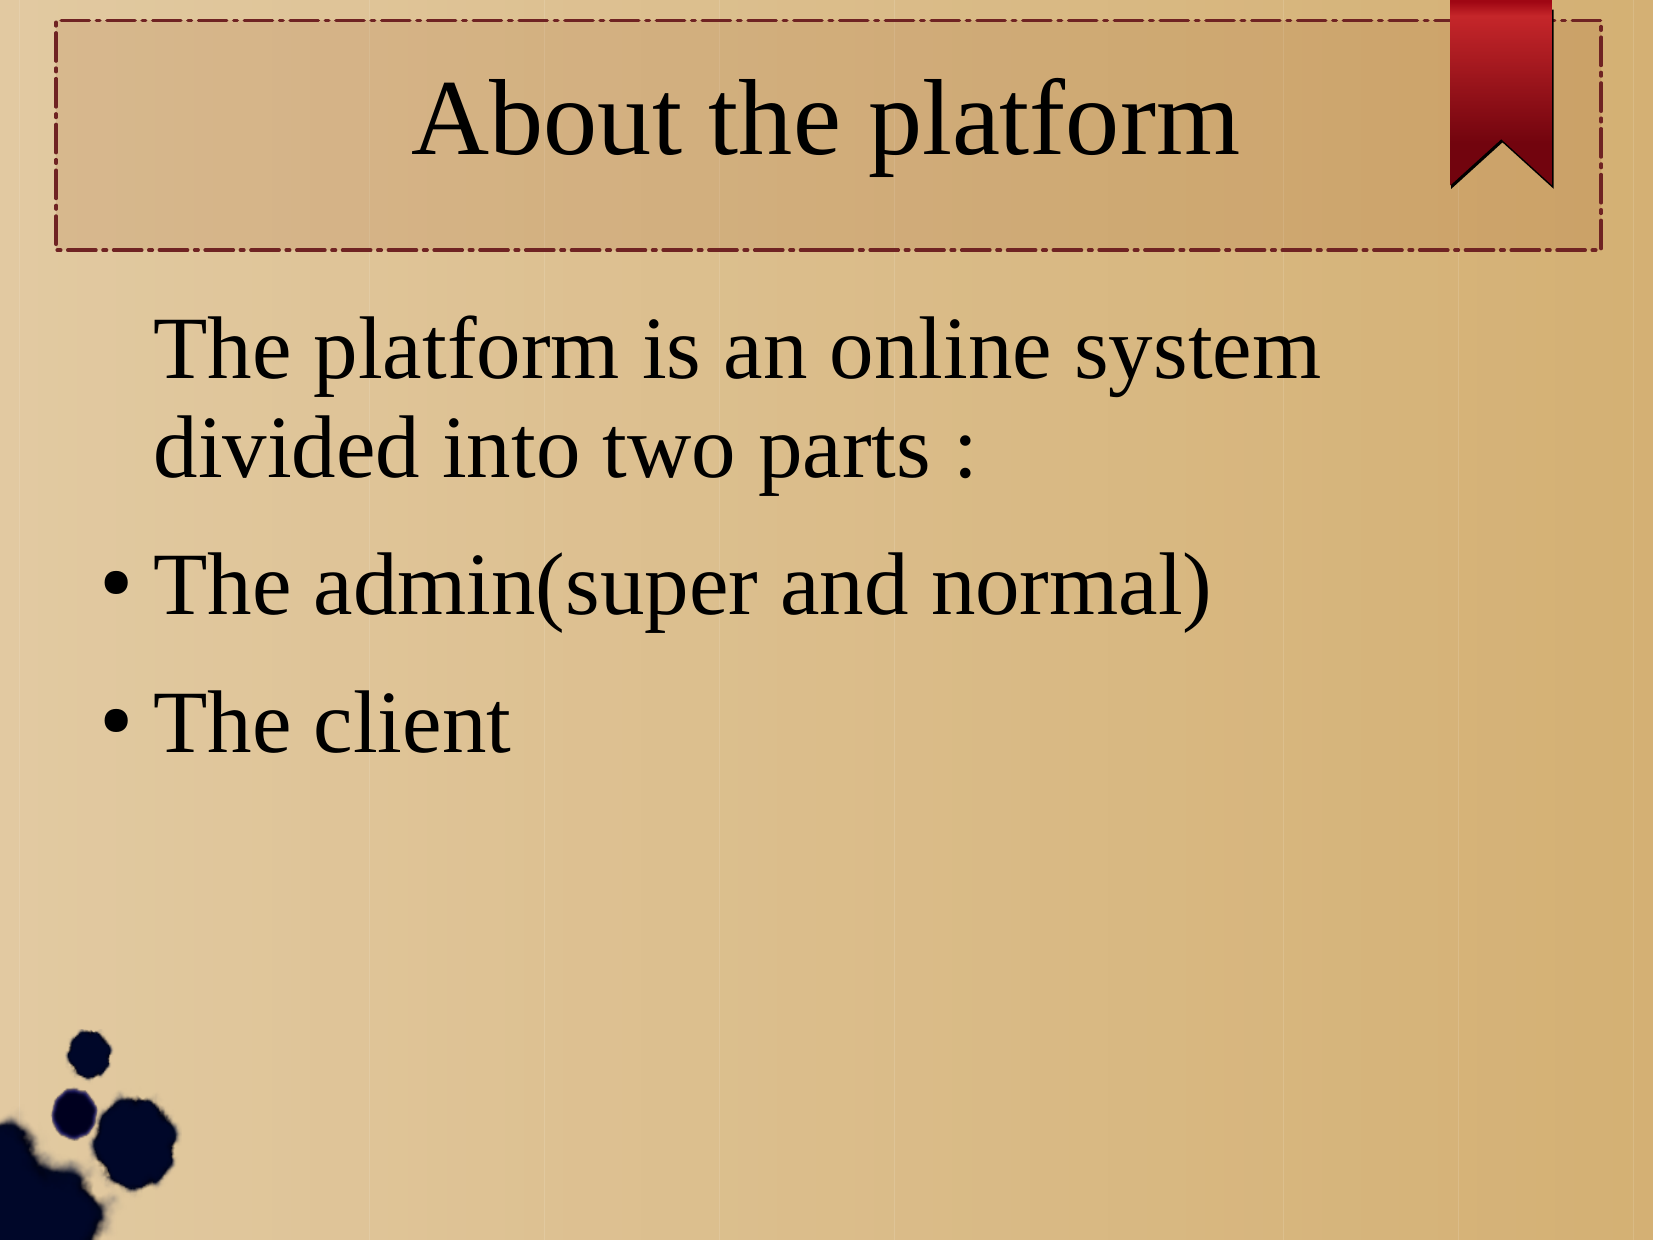

# About the platform
The platform is an online system divided into two parts :
The admin(super and normal)
The client